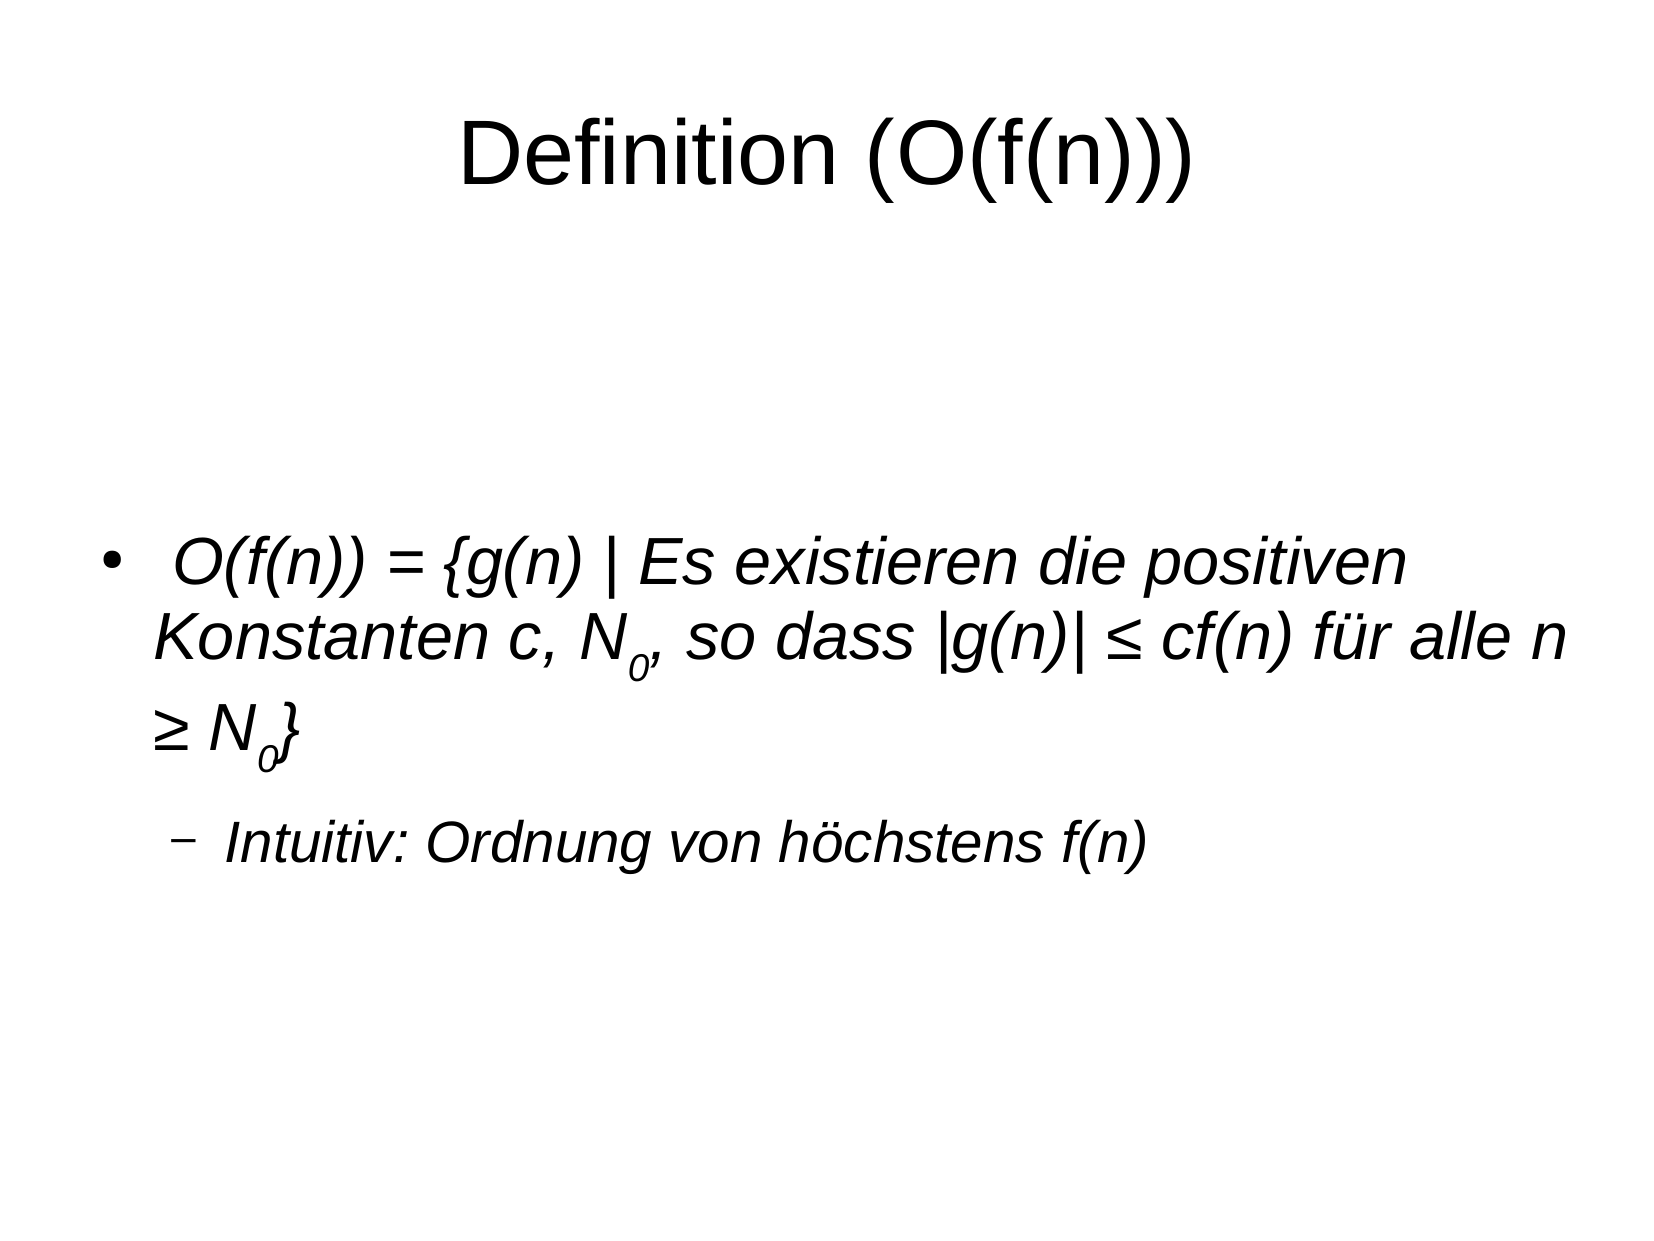

# Definition (Ο(f(n)))
 Ο(f(n)) = {g(n) | Es existieren die positiven Konstanten c, N0, so dass |g(n)| ≤ cf(n) für alle n ≥ N0}
Intuitiv: Ordnung von höchstens f(n)